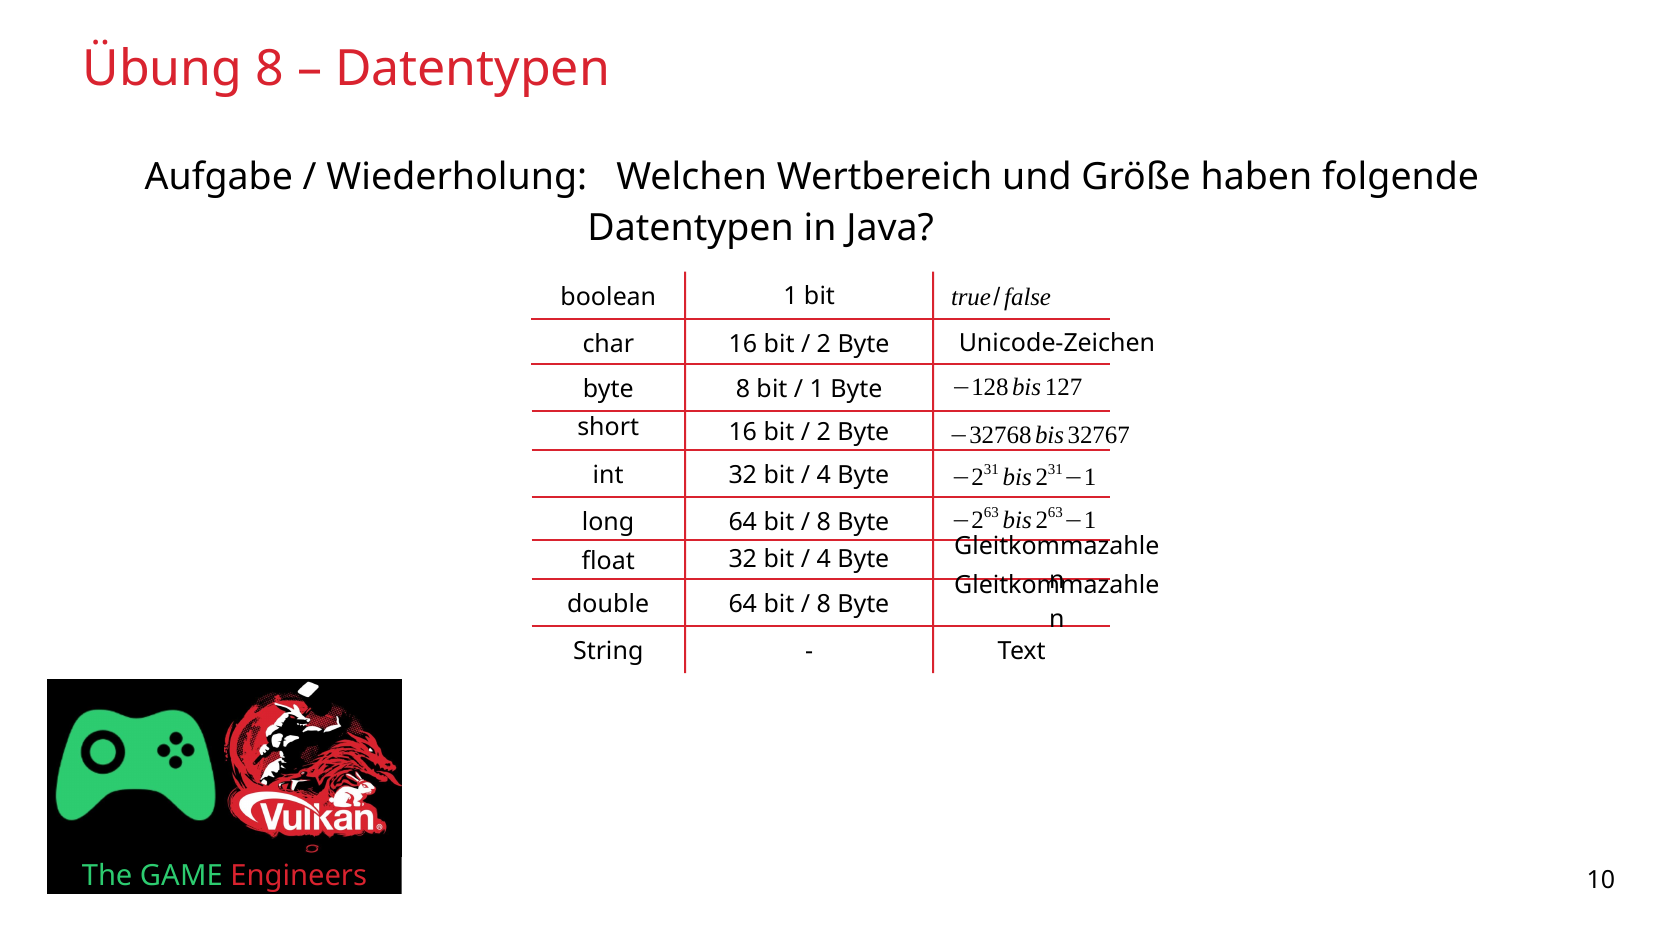

# Übung 8 – Datentypen
Aufgabe / Wiederholung: Welchen Wertbereich und Größe haben folgende
						Datentypen in Java?
1 bit
boolean
Unicode-Zeichen
char
16 bit / 2 Byte
byte
8 bit / 1 Byte
short
16 bit / 2 Byte
int
32 bit / 4 Byte
long
64 bit / 8 Byte
Gleitkommazahlen
32 bit / 4 Byte
float
Gleitkommazahlen
double
64 bit / 8 Byte
String
-
Text